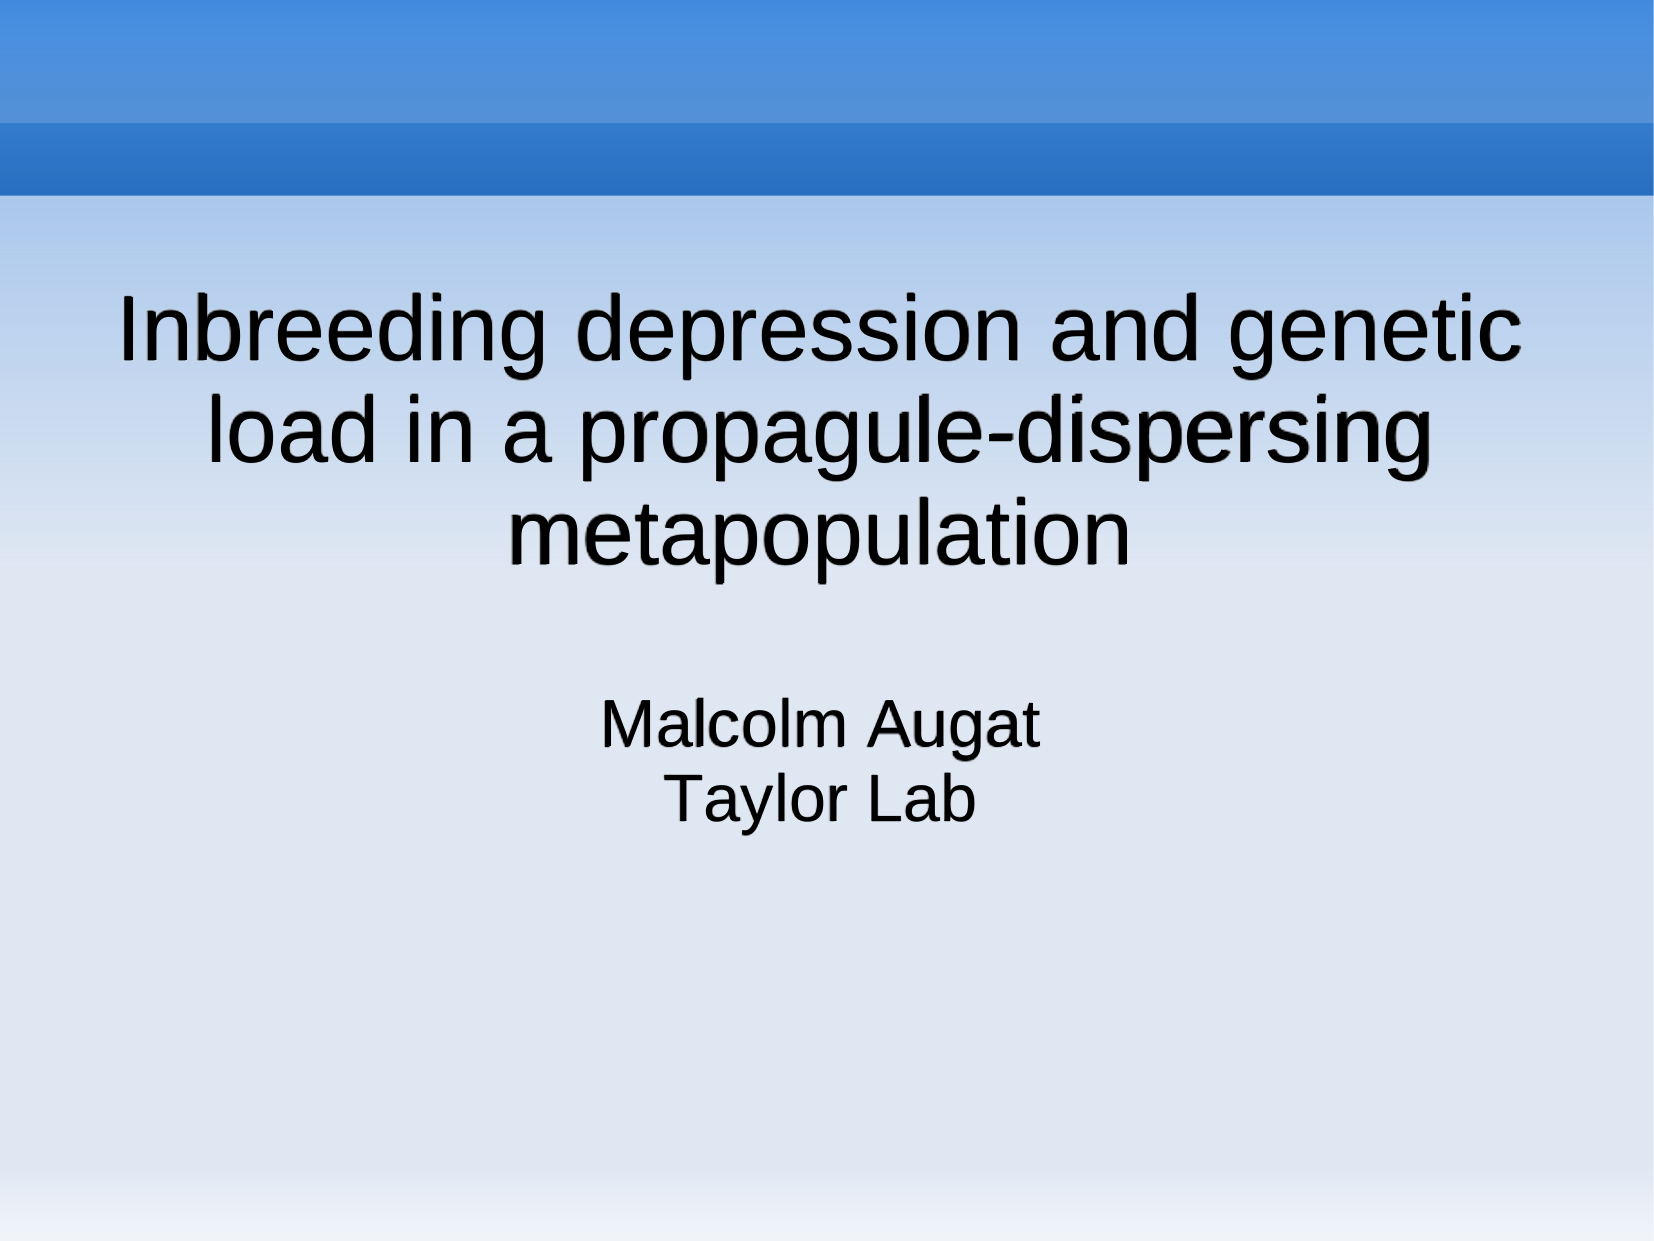

Inbreeding depression and genetic load in a propagule-dispersing metapopulation
Malcolm Augat
Taylor Lab